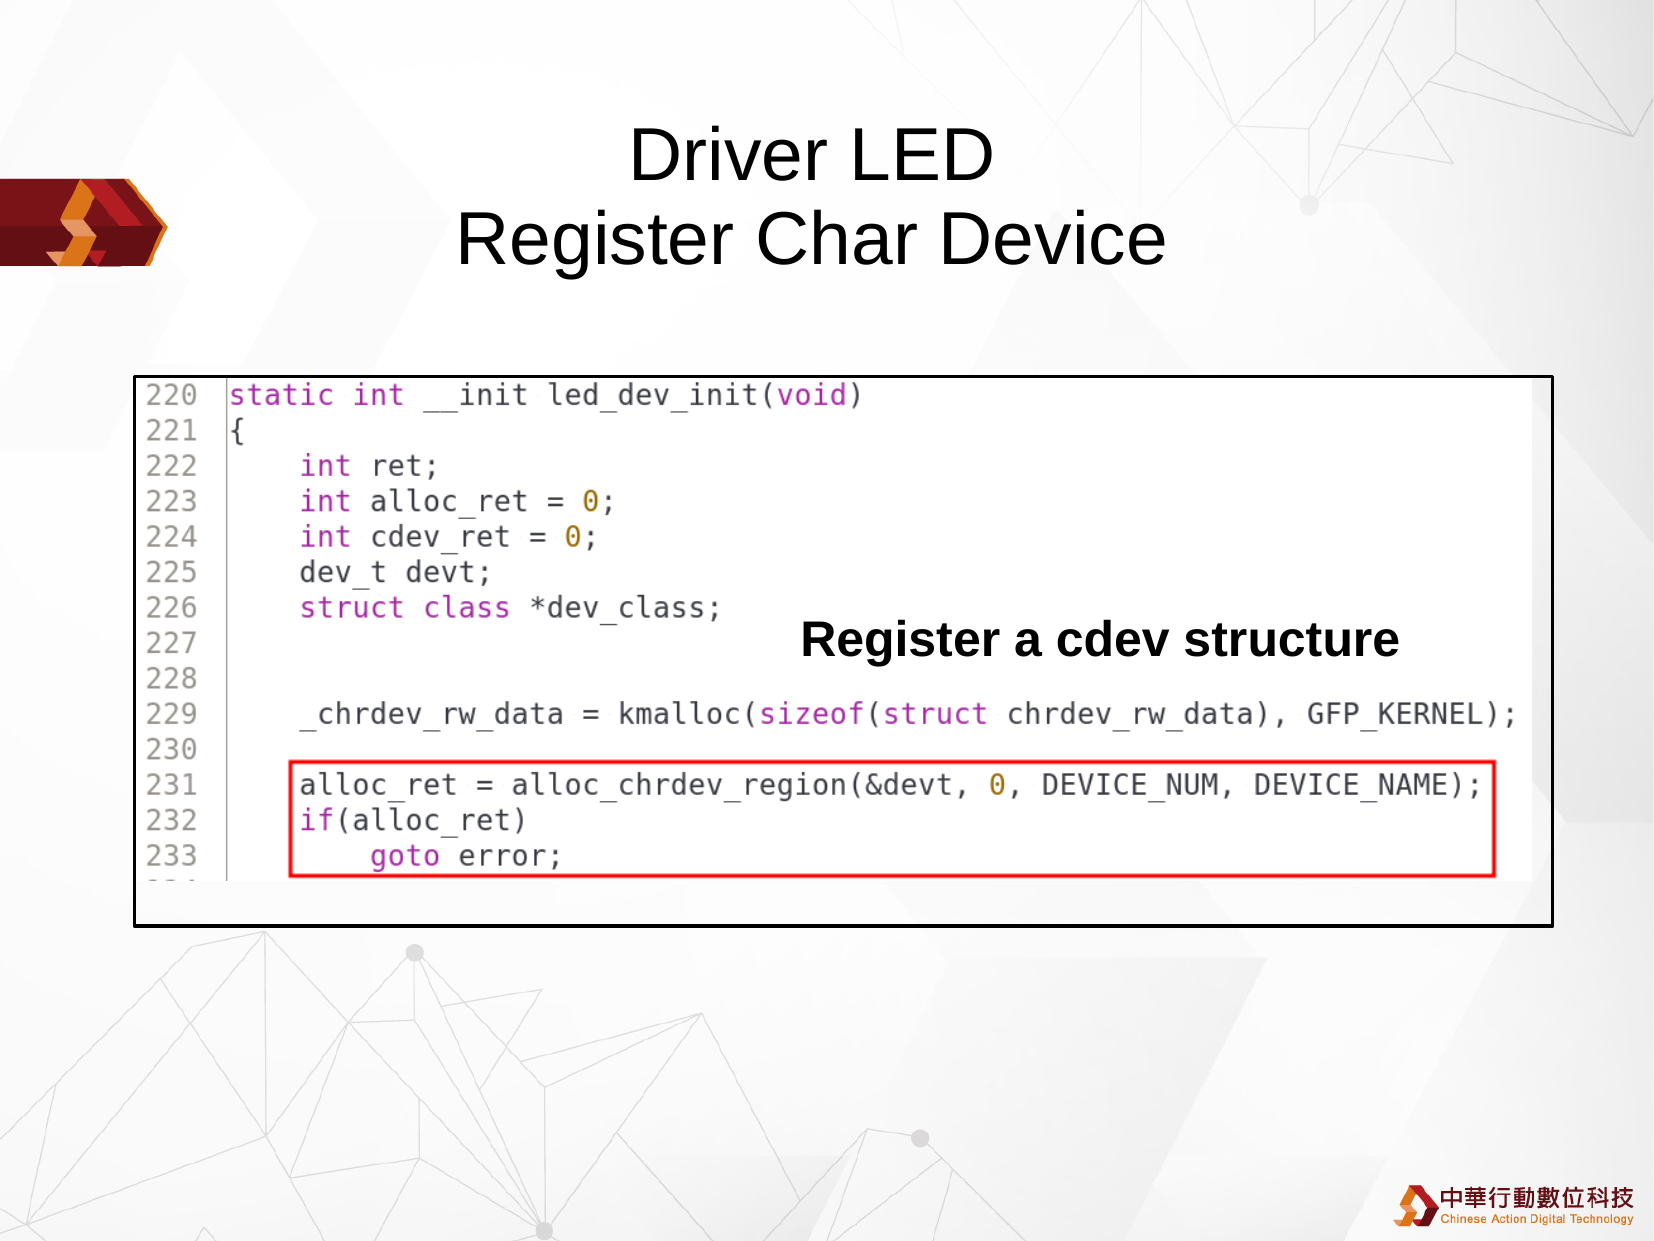

# Driver LED Register Char Device
Register a cdev structure